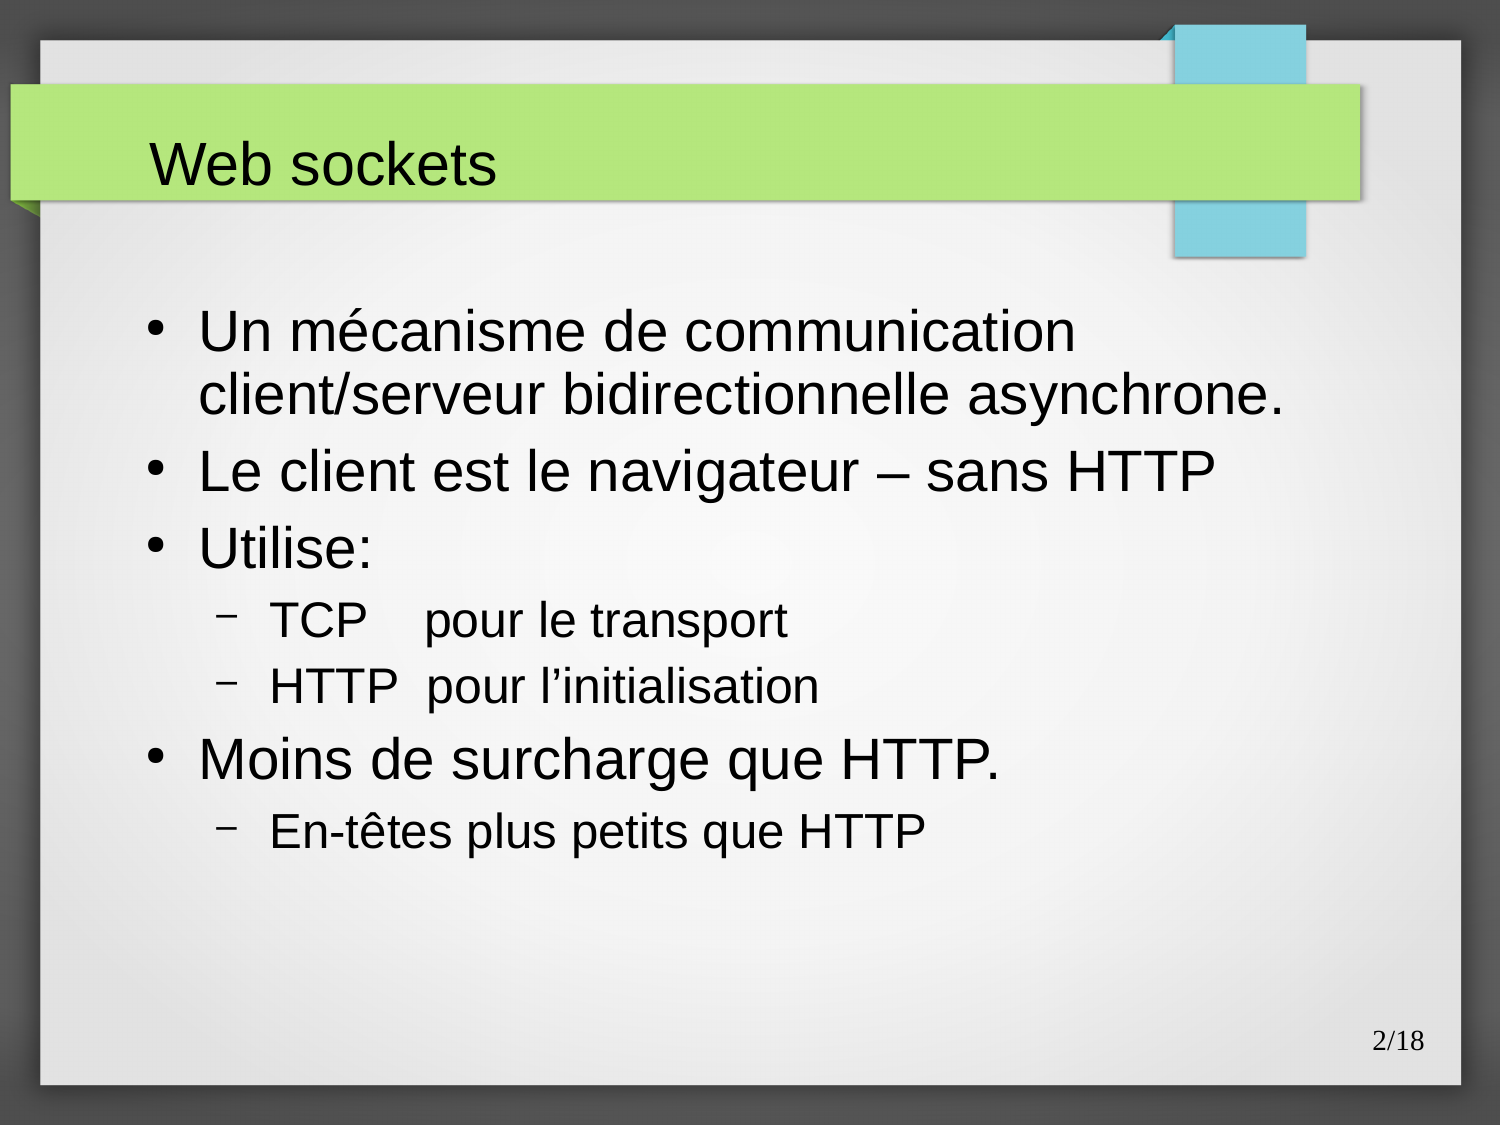

# Web sockets
Un mécanisme de communication client/serveur bidirectionnelle asynchrone.
Le client est le navigateur – sans HTTP
Utilise:
TCP pour le transport
HTTP pour l’initialisation
Moins de surcharge que HTTP.
En-têtes plus petits que HTTP
2